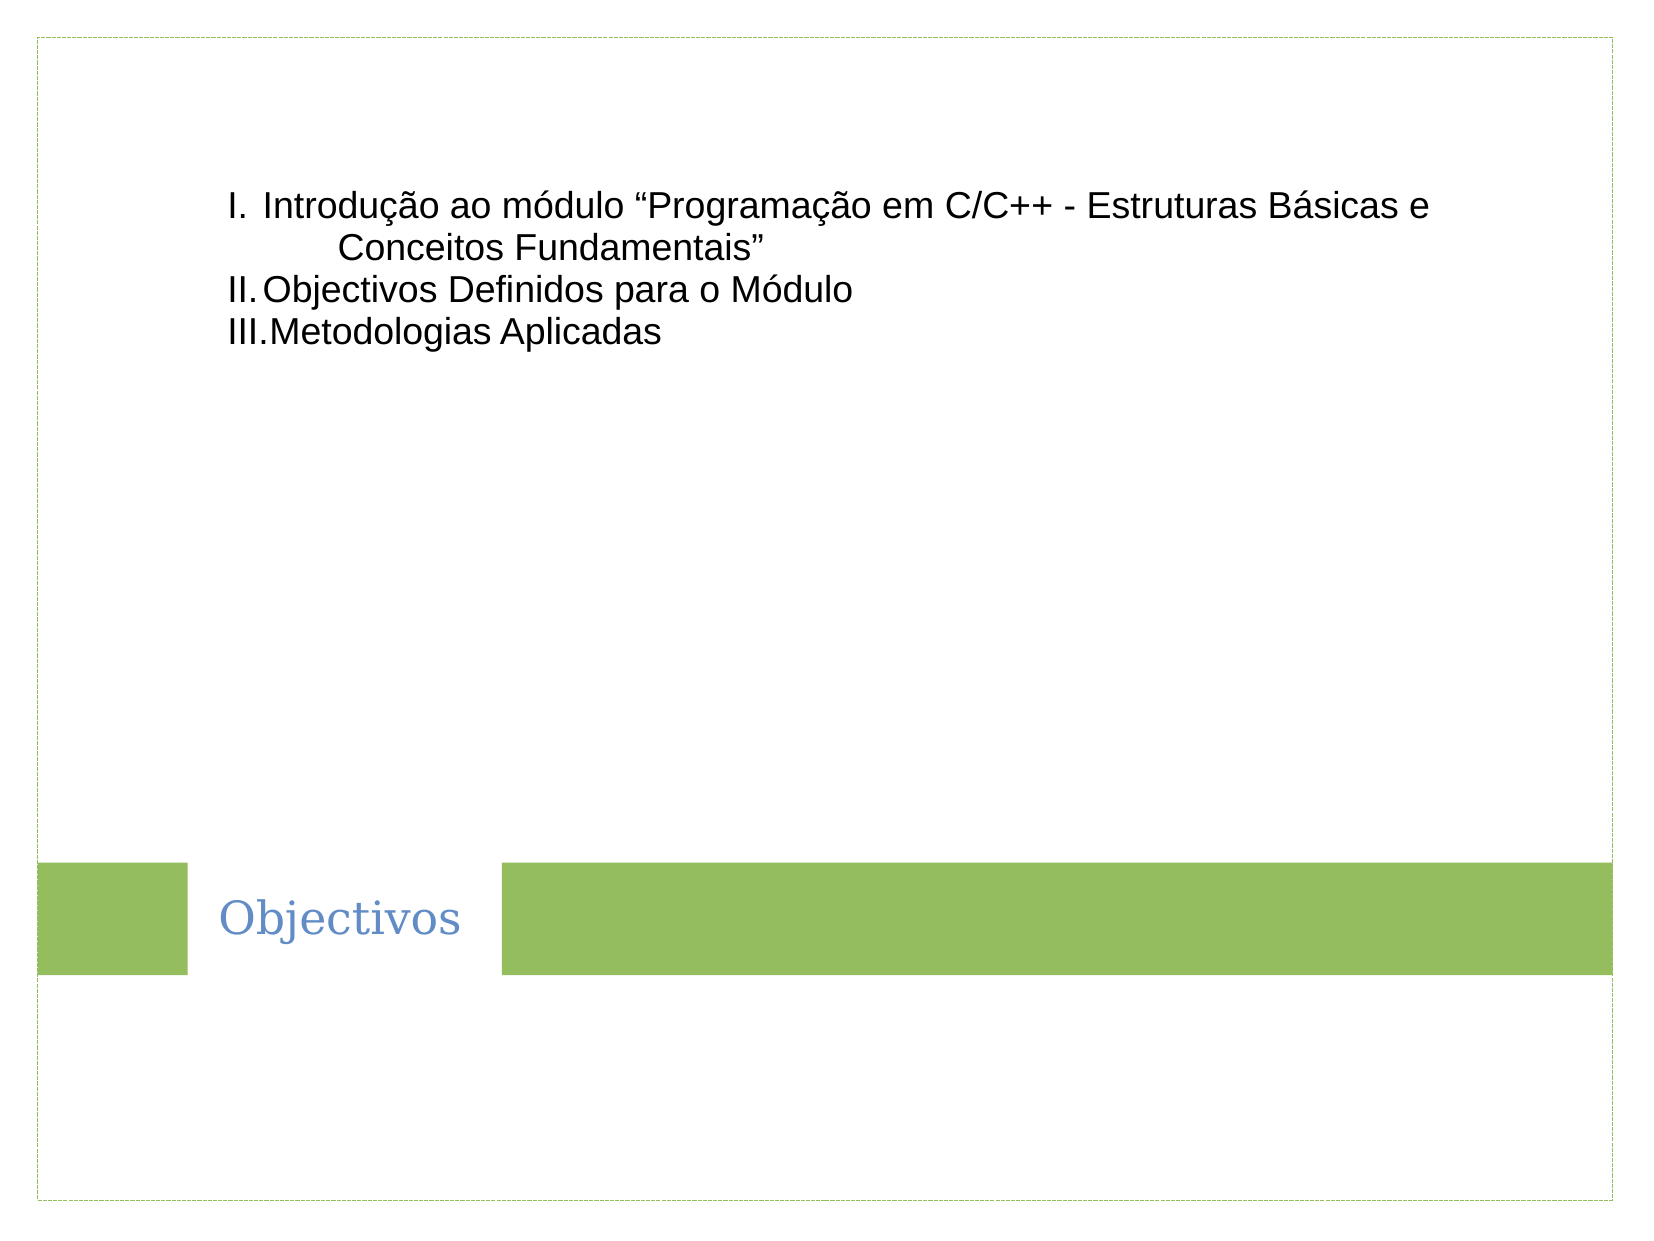

Introdução ao módulo “Programação em C/C++ - Estruturas Básicas e 		Conceitos Fundamentais”
Objectivos Definidos para o Módulo
Metodologias Aplicadas
Objectivos